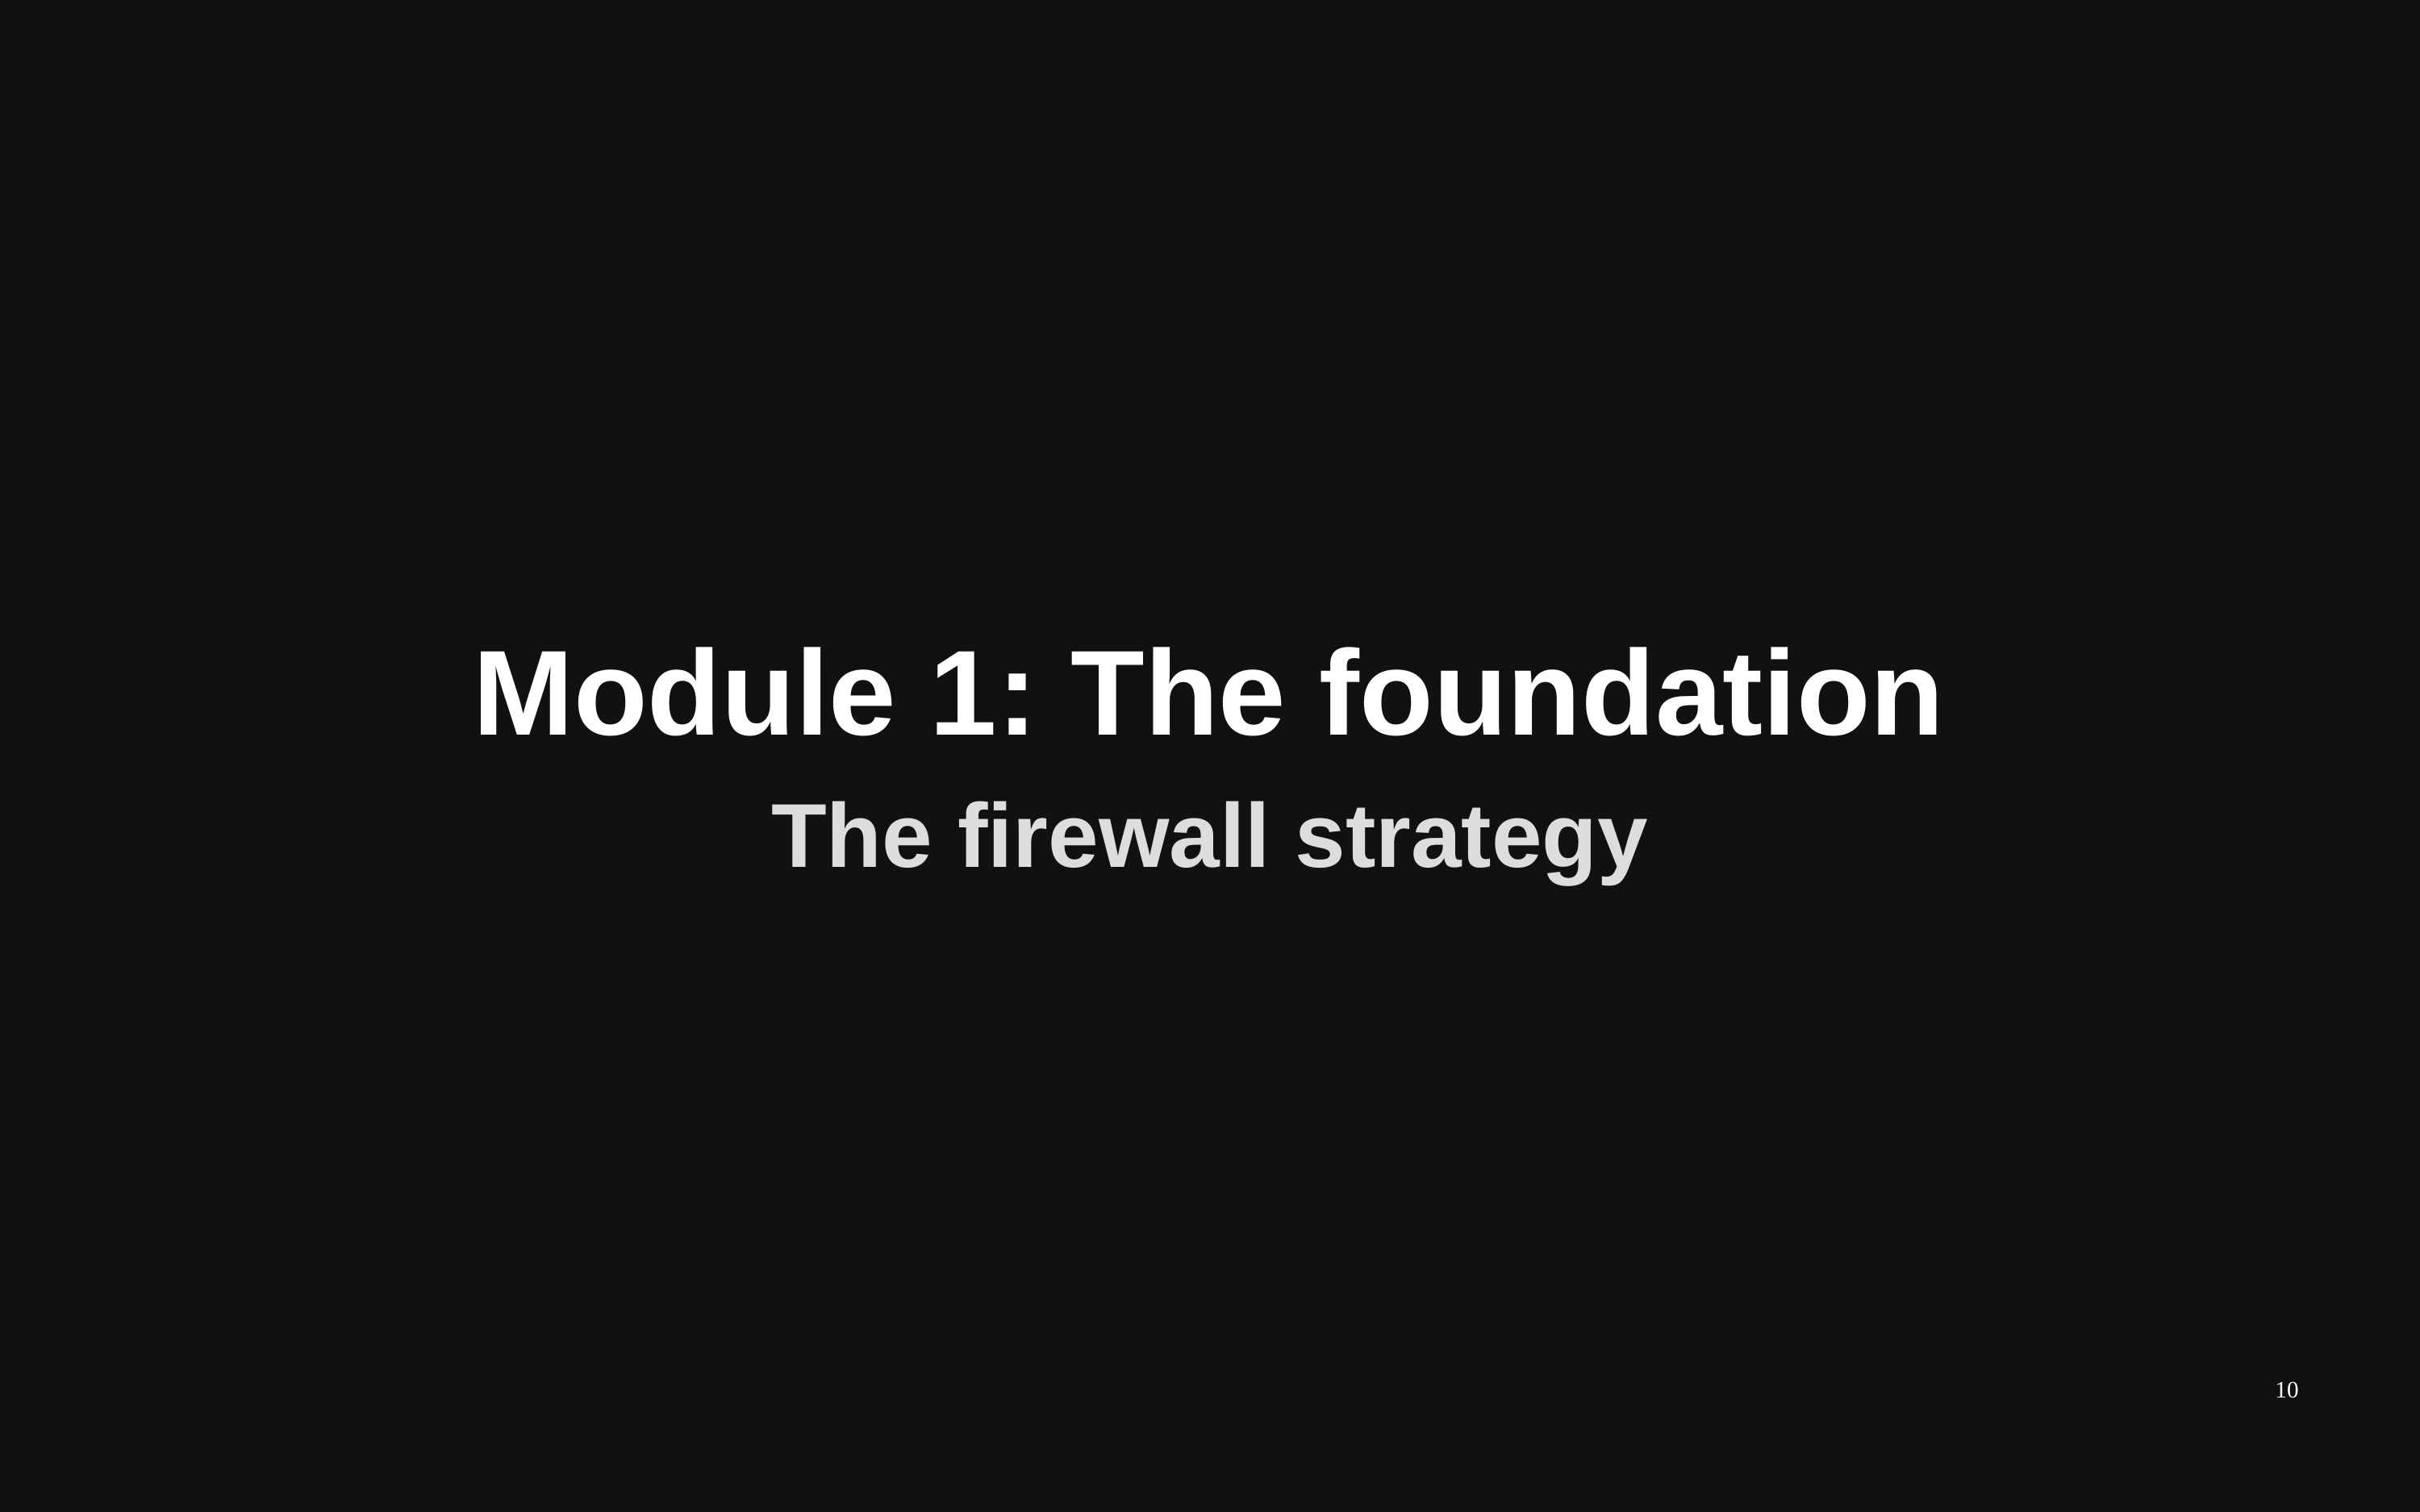

Module 1: The foundation
The firewall strategy
10